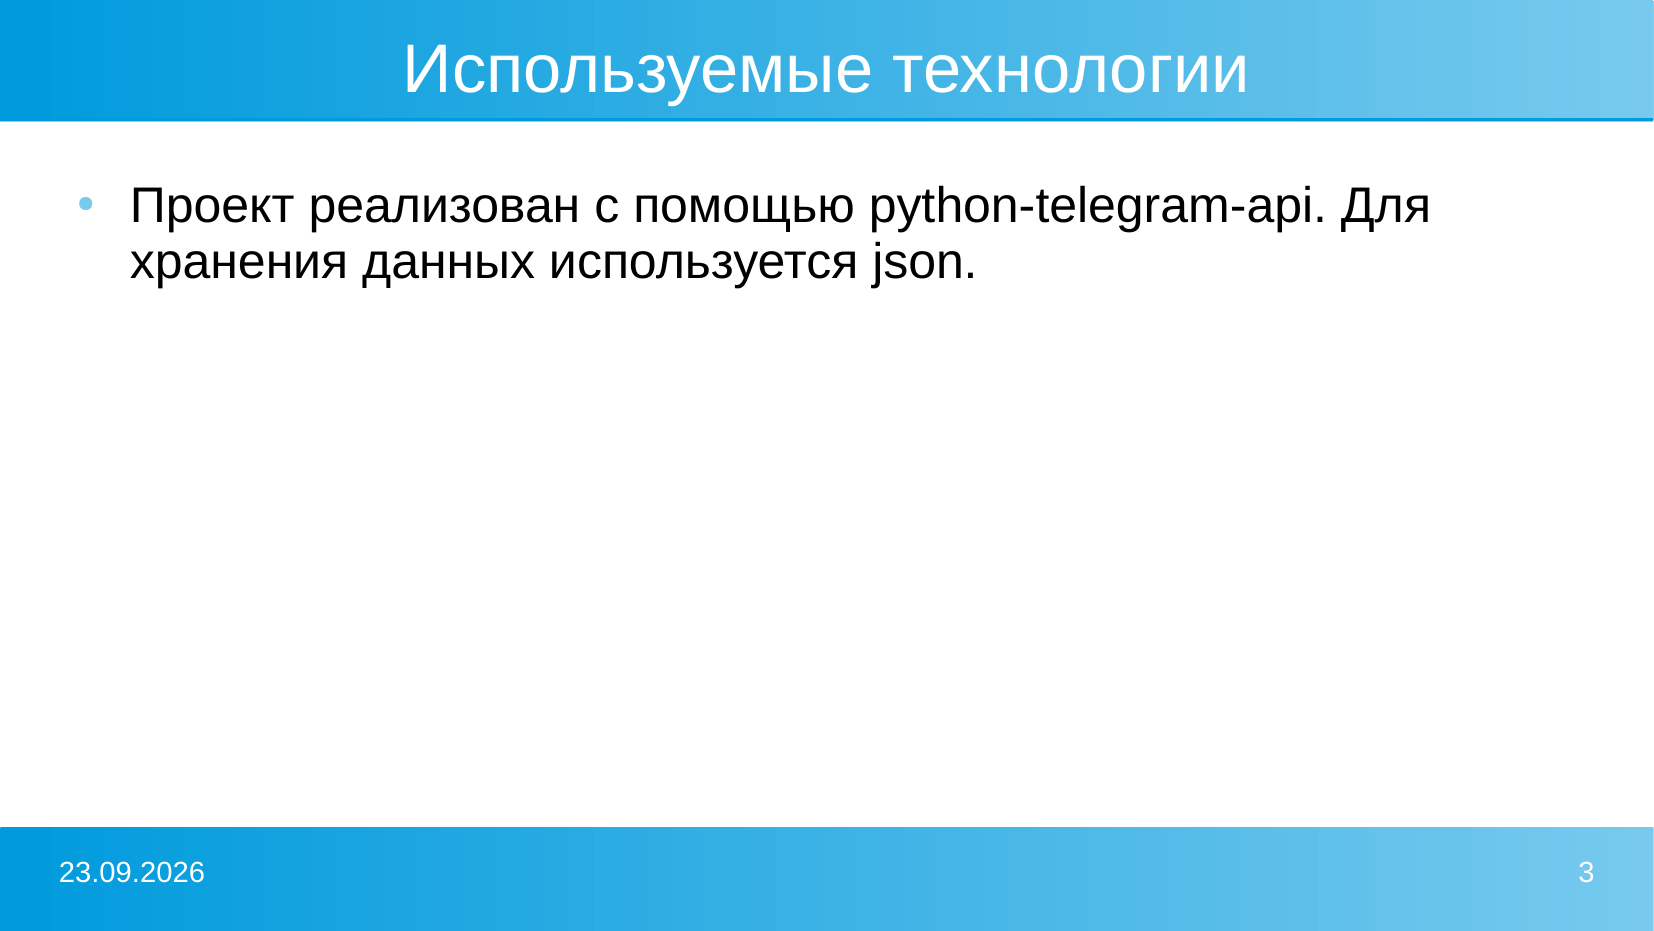

# Используемые технологии
Проект реализован с помощью python-telegram-api. Для хранения данных используется json.
3